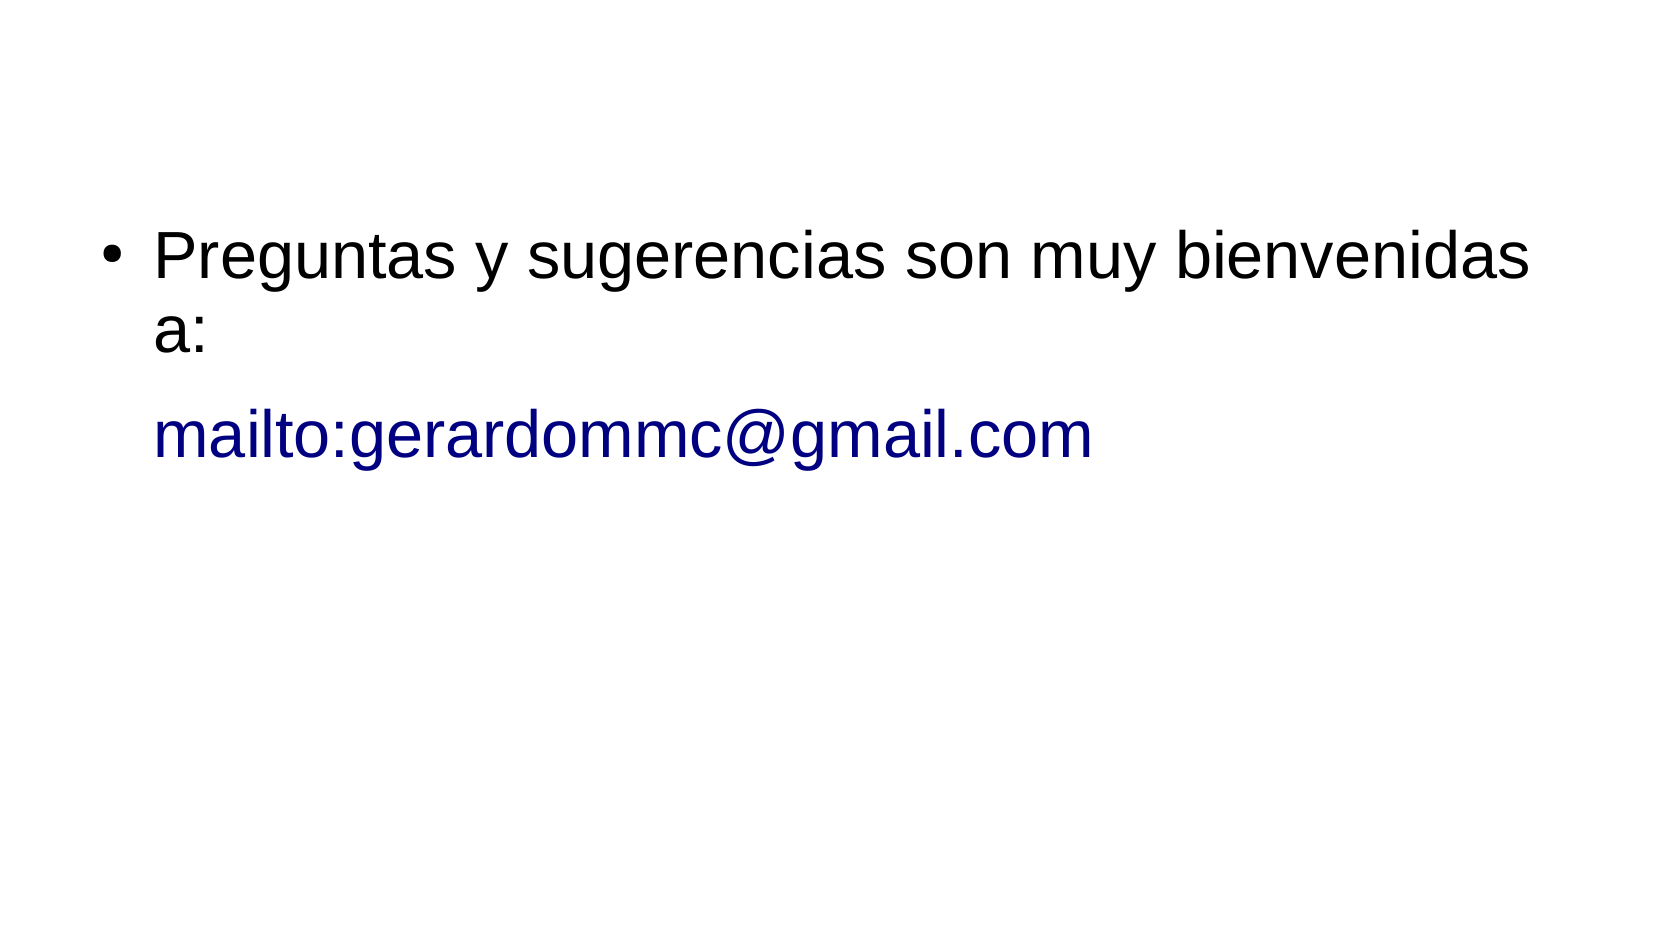

# Preguntas y sugerencias son muy bienvenidas a:
mailto:gerardommc@gmail.com